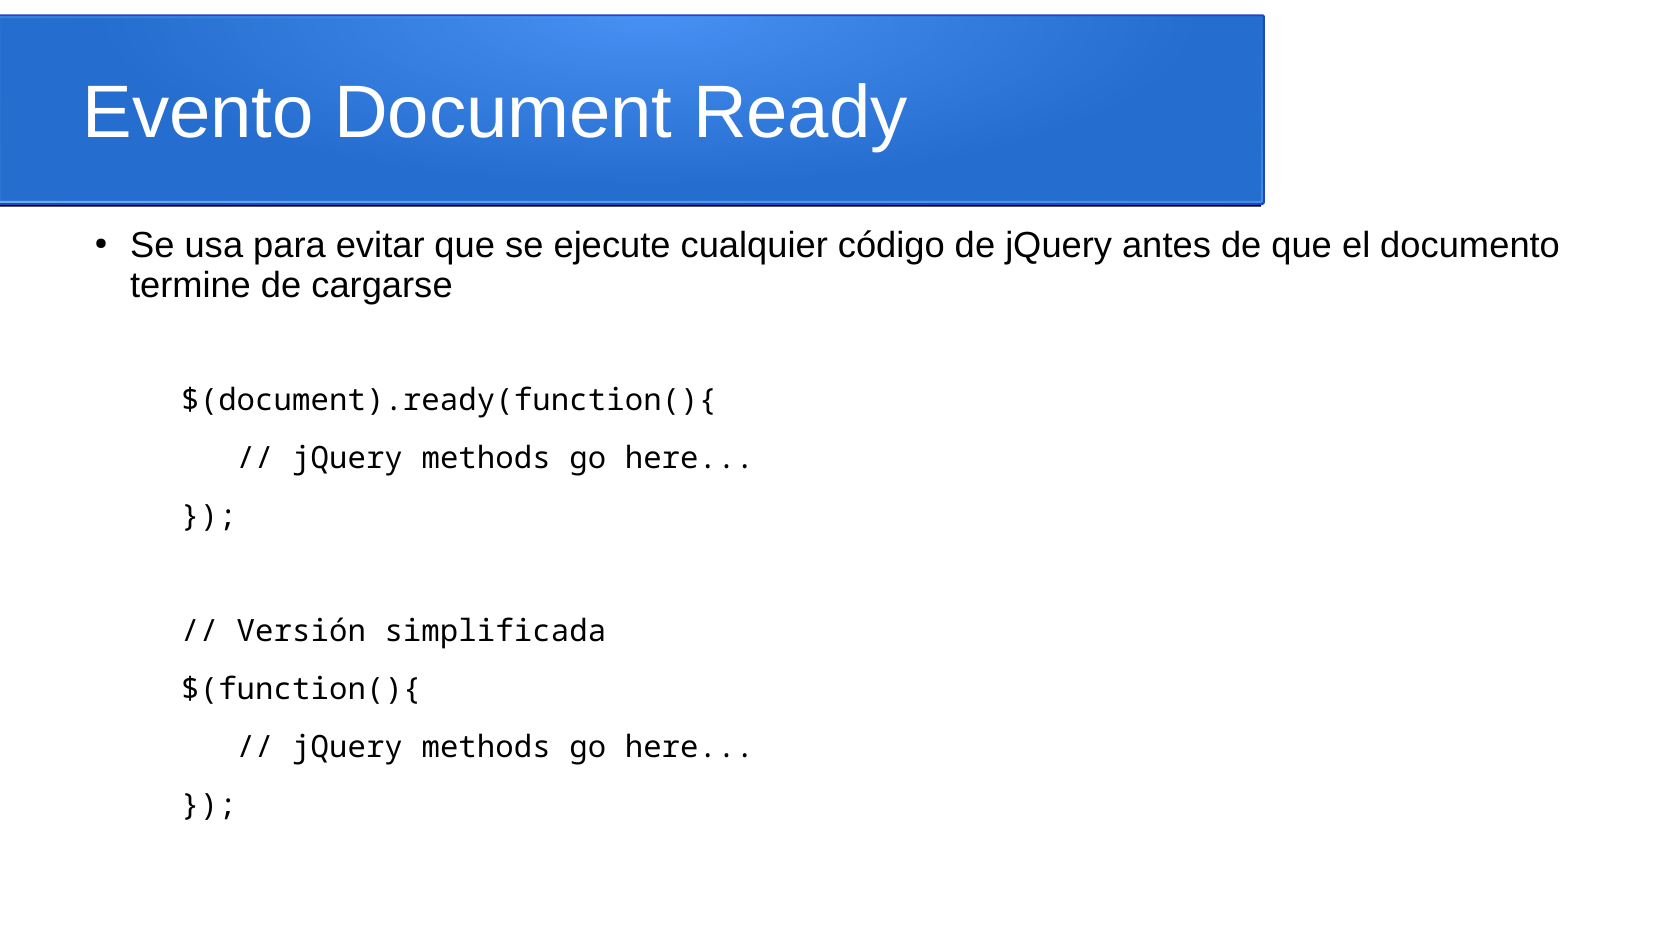

# Evento Document Ready
Se usa para evitar que se ejecute cualquier código de jQuery antes de que el documento termine de cargarse
$(document).ready(function(){
 // jQuery methods go here...
});
// Versión simplificada
$(function(){
 // jQuery methods go here...
});